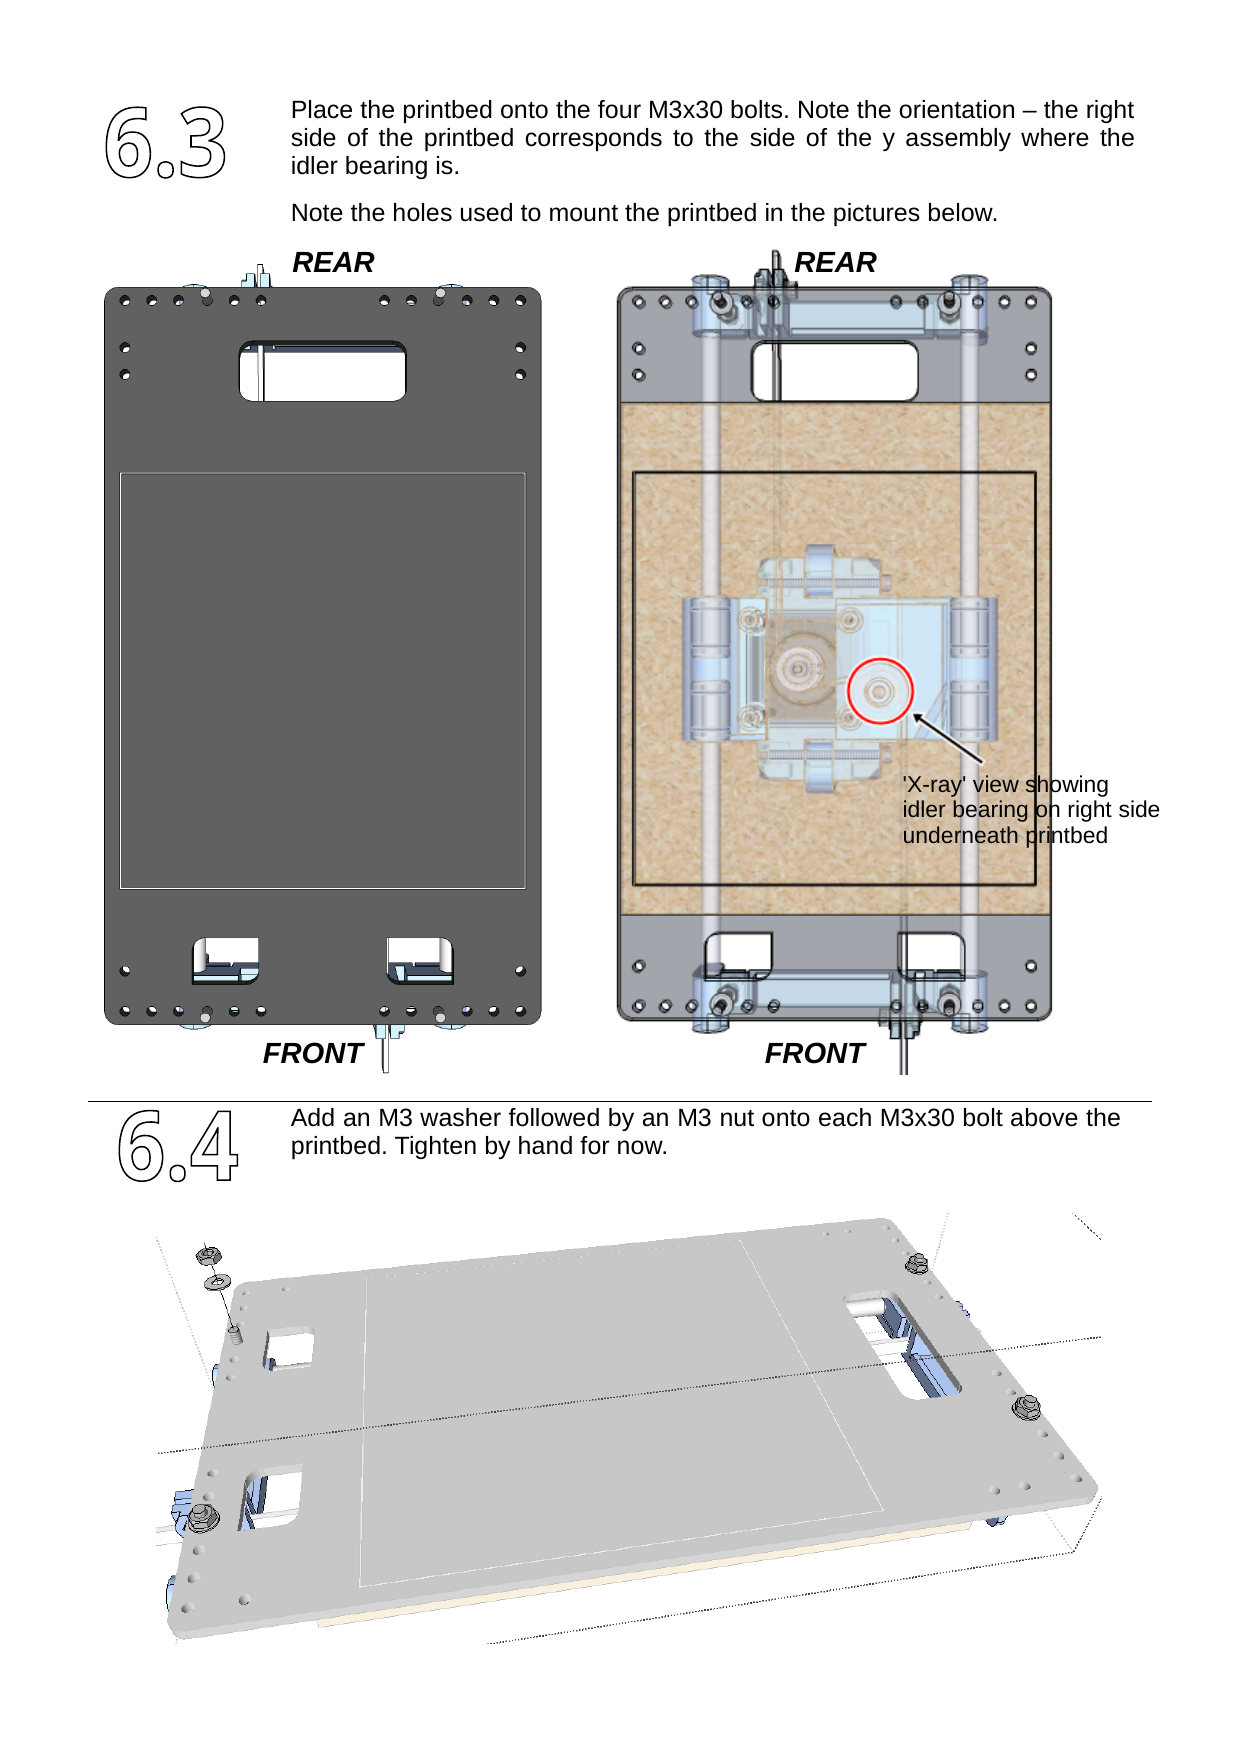

Place the printbed onto the four M3x30 bolts. Note the orientation – the right side of the printbed corresponds to the side of the y assembly where the idler bearing is.
Note the holes used to mount the printbed in the pictures below.
6.3
REAR
REAR
'X-ray' view showing
idler bearing on right side
underneath printbed
FRONT
FRONT
Add an M3 washer followed by an M3 nut onto each M3x30 bolt above the printbed. Tighten by hand for now.
6.4